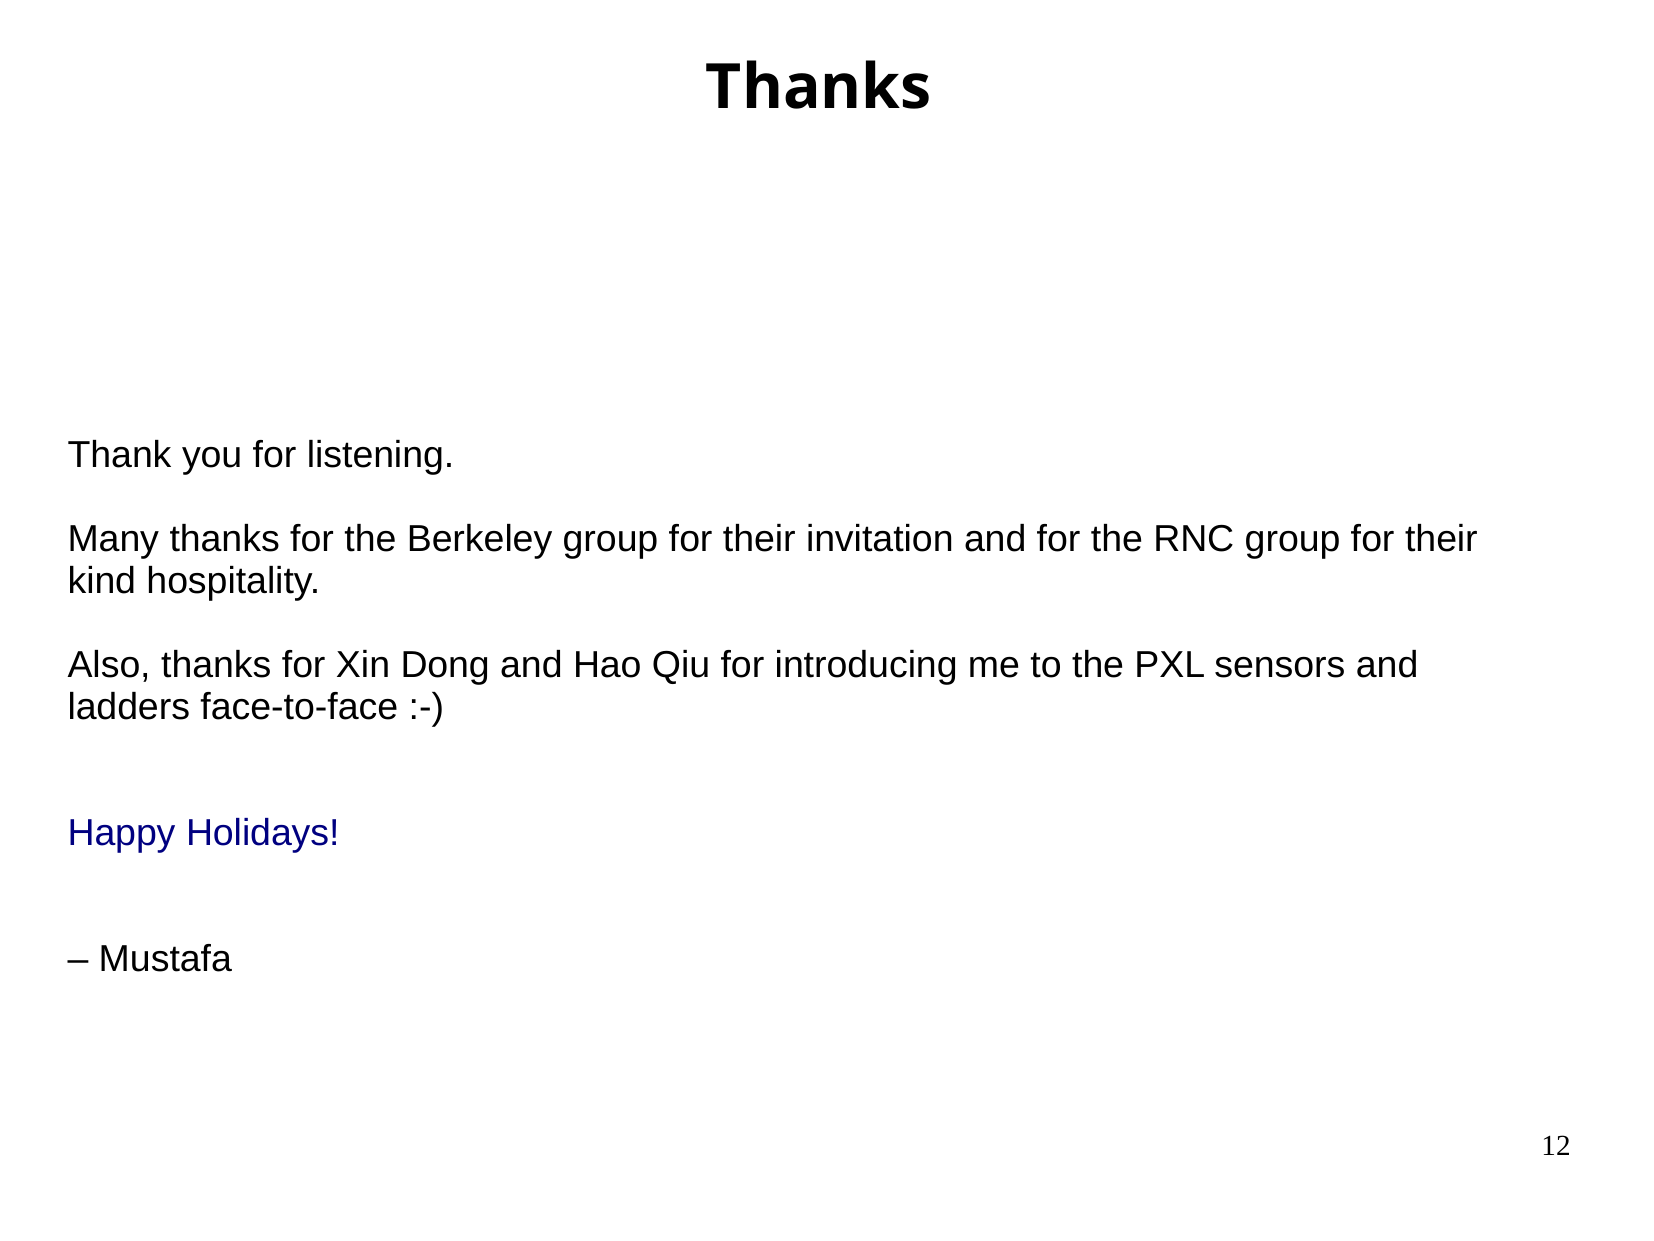

# Thanks
Thank you for listening.
Many thanks for the Berkeley group for their invitation and for the RNC group for their kind hospitality.
Also, thanks for Xin Dong and Hao Qiu for introducing me to the PXL sensors and ladders face-to-face :-)
Happy Holidays!
– Mustafa
12